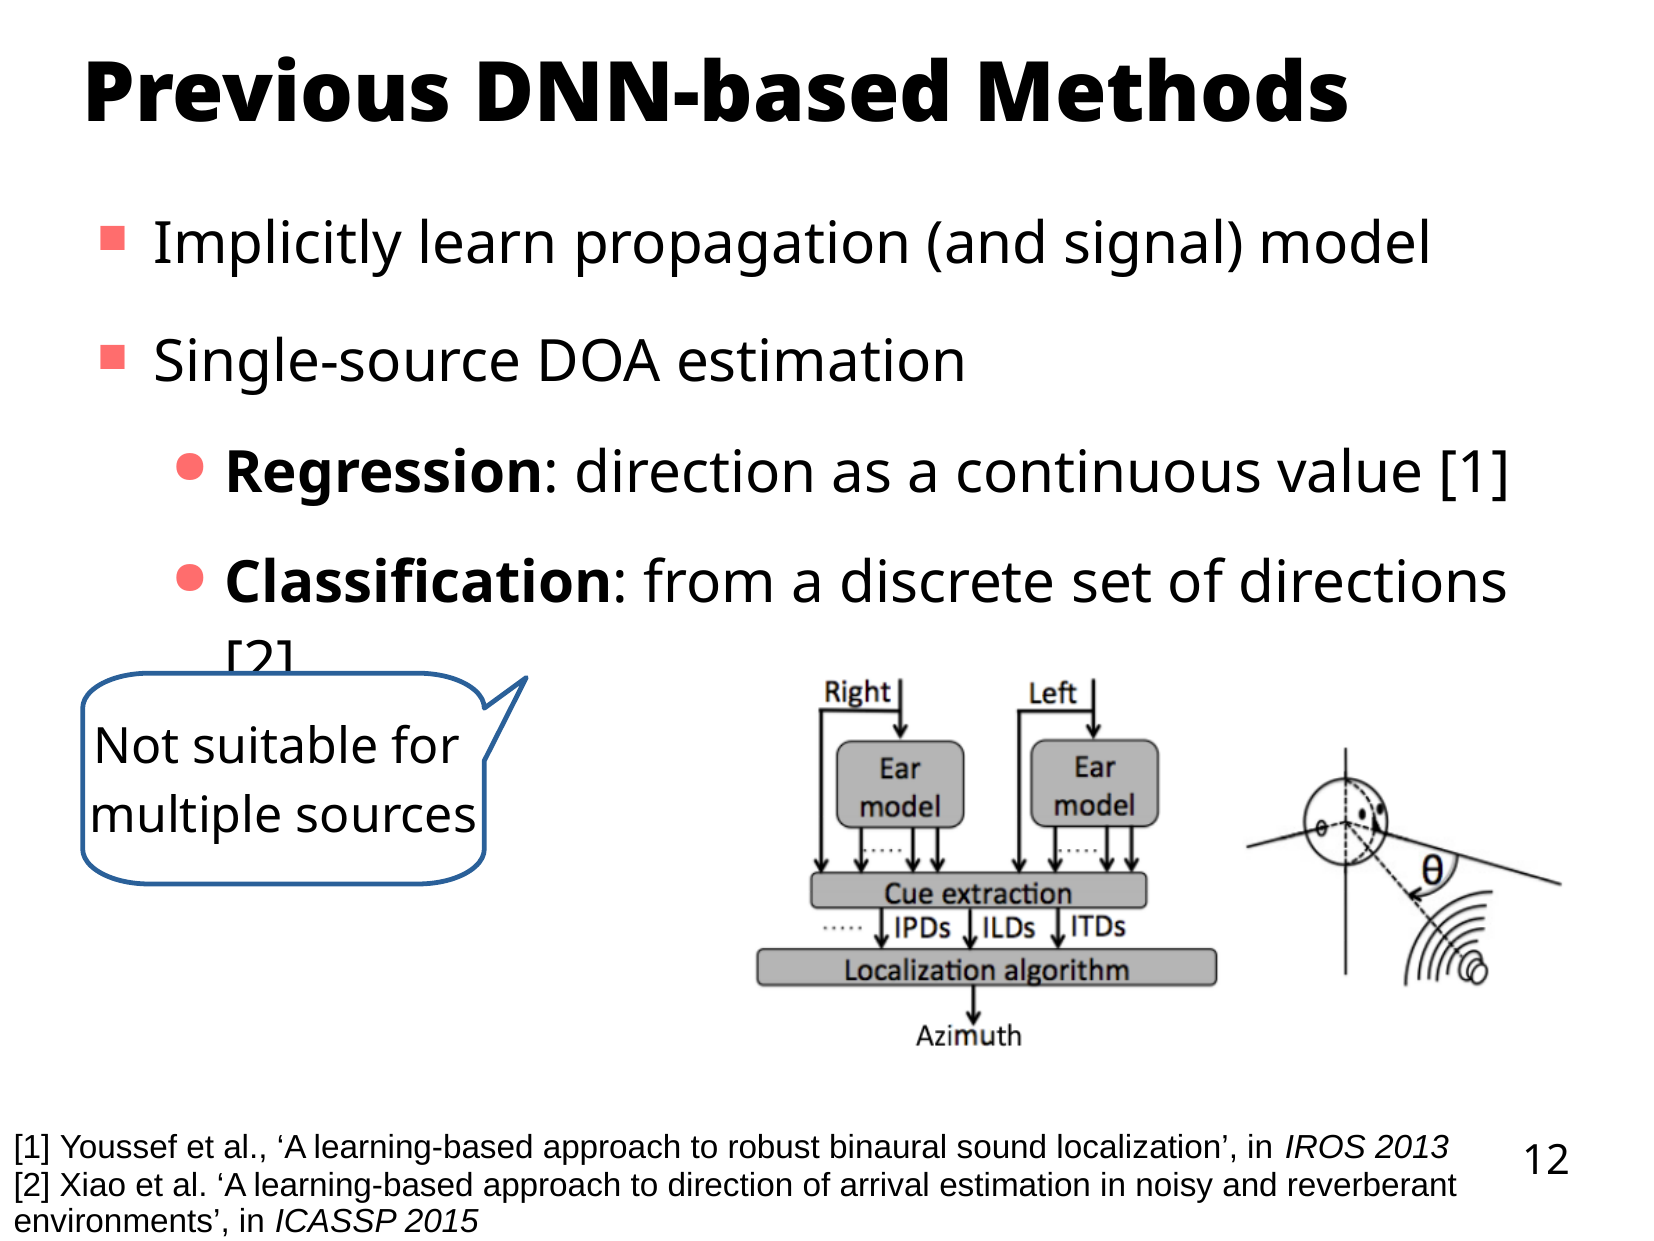

# Previous DNN-based Methods
Implicitly learn propagation (and signal) model
Single-source DOA estimation
Regression: direction as a continuous value [1]
Classification: from a discrete set of directions [2]
Not suitable for
multiple sources
[1] Youssef et al., ‘A learning-based approach to robust binaural sound localization’, in IROS 2013
[2] Xiao et al. ‘A learning-based approach to direction of arrival estimation in noisy and reverberant environments’, in ICASSP 2015
12